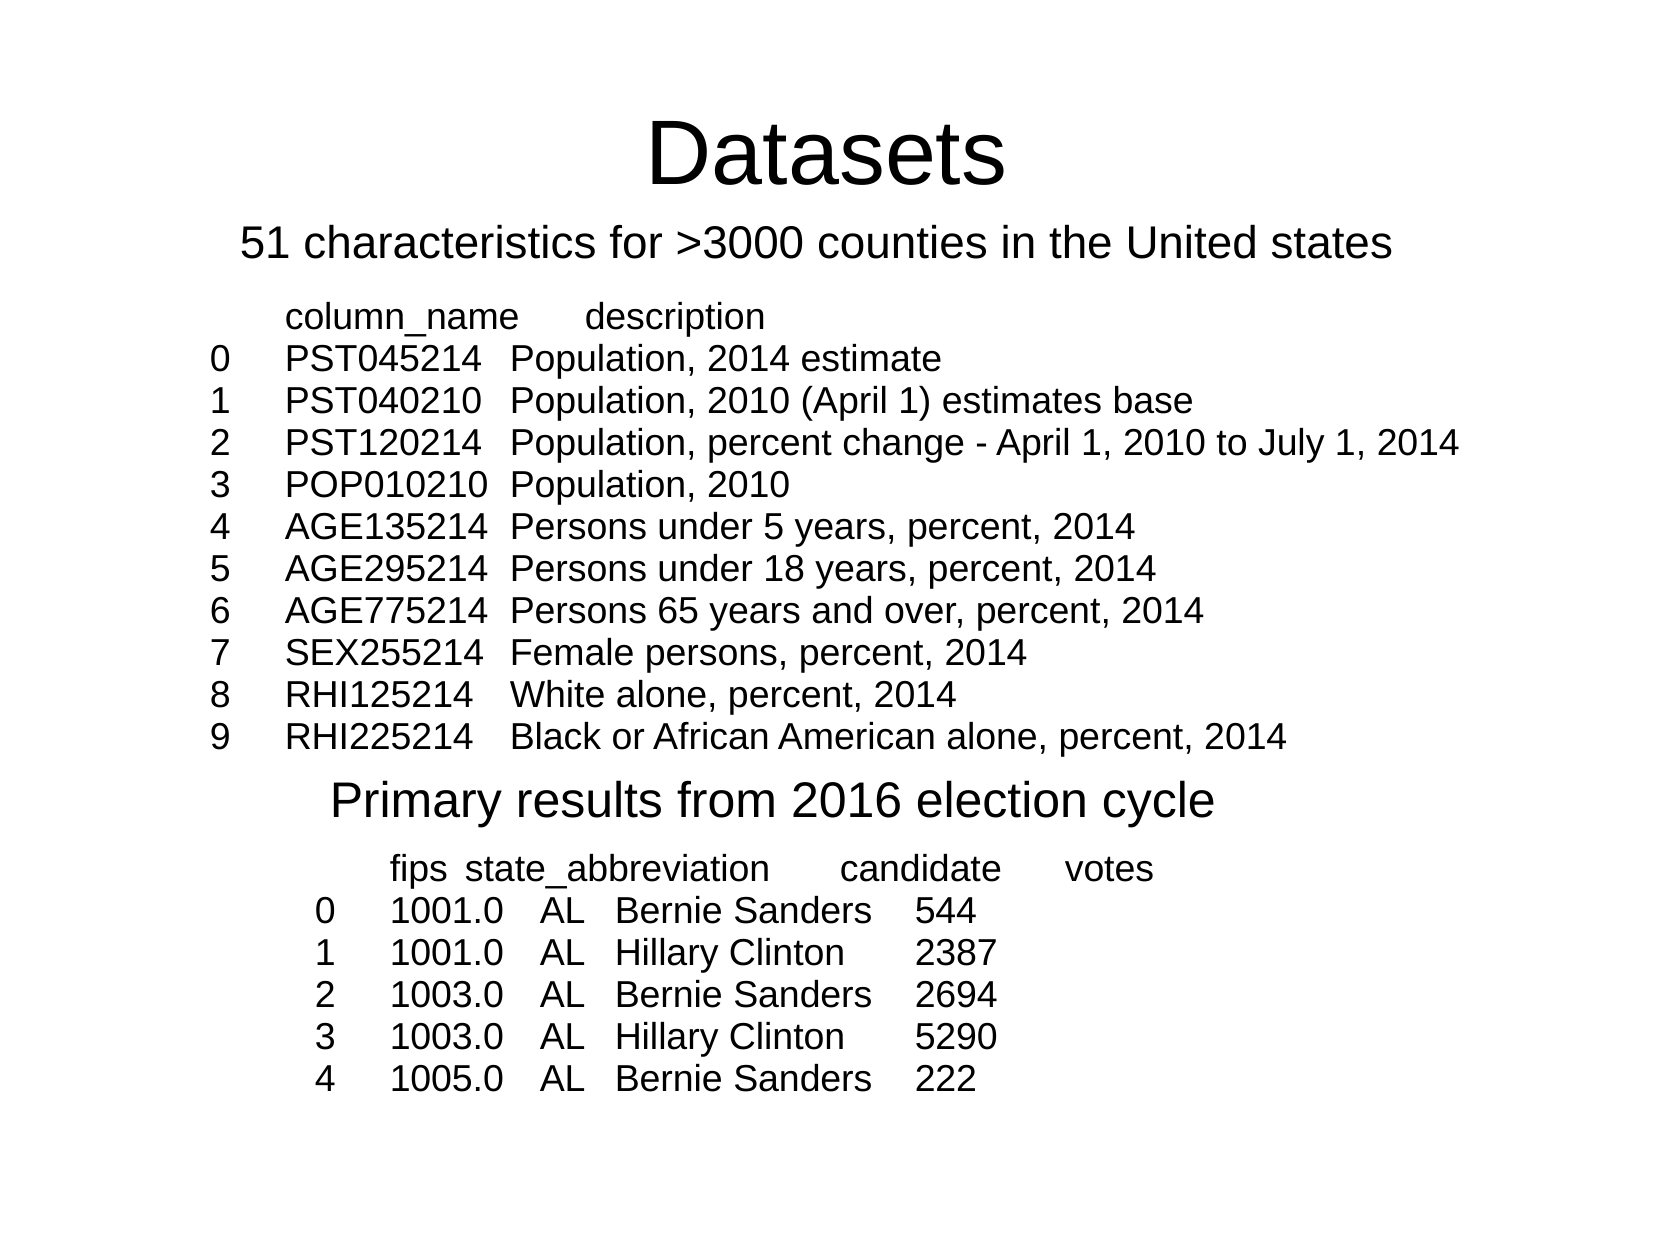

# Datasets
51 characteristics for >3000 counties in the United states
	column_name	description
0	PST045214	Population, 2014 estimate
1	PST040210	Population, 2010 (April 1) estimates base
2	PST120214	Population, percent change - April 1, 2010 to July 1, 2014
3	POP010210	Population, 2010
4	AGE135214	Persons under 5 years, percent, 2014
5	AGE295214	Persons under 18 years, percent, 2014
6	AGE775214	Persons 65 years and over, percent, 2014
7	SEX255214	Female persons, percent, 2014
8	RHI125214	White alone, percent, 2014
9	RHI225214	Black or African American alone, percent, 2014
Primary results from 2016 election cycle
	fips	state_abbreviation	candidate	votes
0	1001.0	AL	Bernie Sanders	544
1	1001.0	AL	Hillary Clinton	2387
2	1003.0	AL	Bernie Sanders	2694
3	1003.0	AL	Hillary Clinton	5290
4	1005.0	AL	Bernie Sanders	222